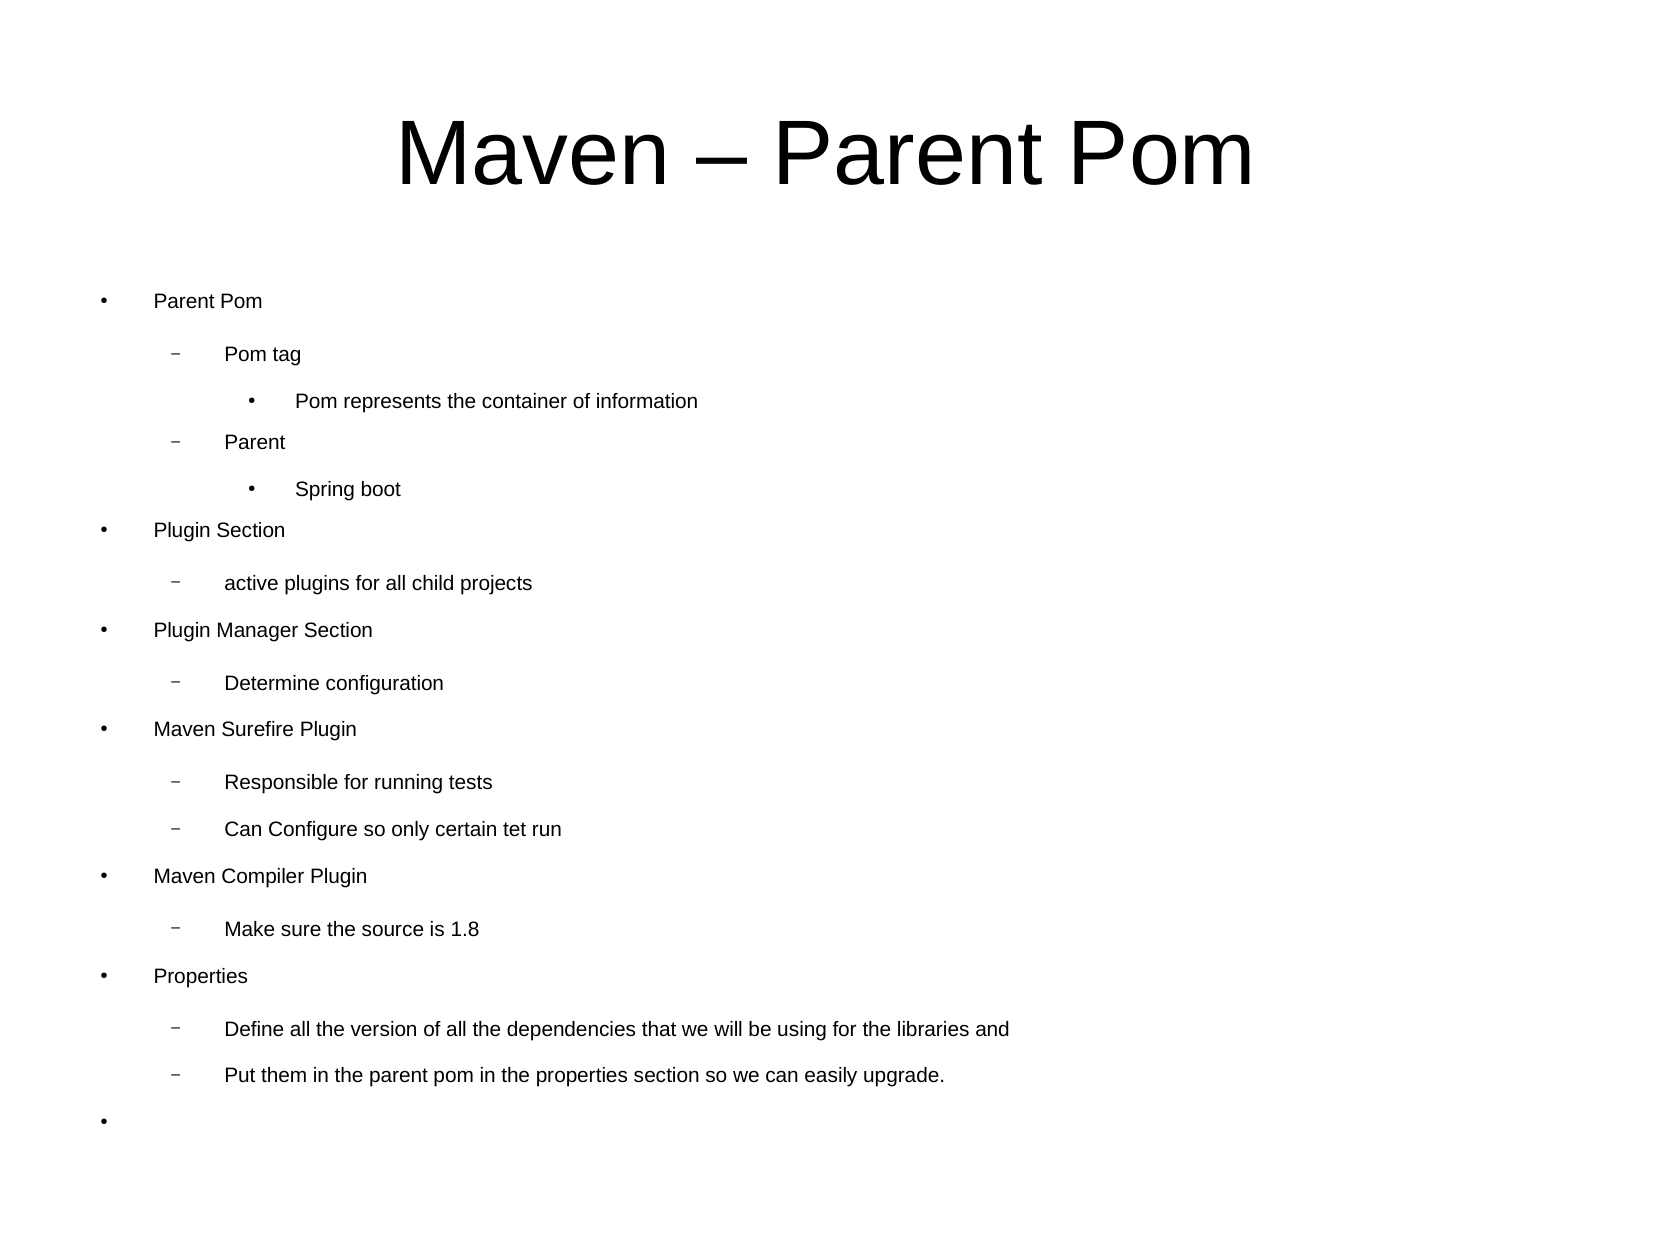

# Maven – Parent Pom
Parent Pom
Pom tag
Pom represents the container of information
Parent
Spring boot
Plugin Section
active plugins for all child projects
Plugin Manager Section
Determine configuration
Maven Surefire Plugin
Responsible for running tests
Can Configure so only certain tet run
Maven Compiler Plugin
Make sure the source is 1.8
Properties
Define all the version of all the dependencies that we will be using for the libraries and
Put them in the parent pom in the properties section so we can easily upgrade.